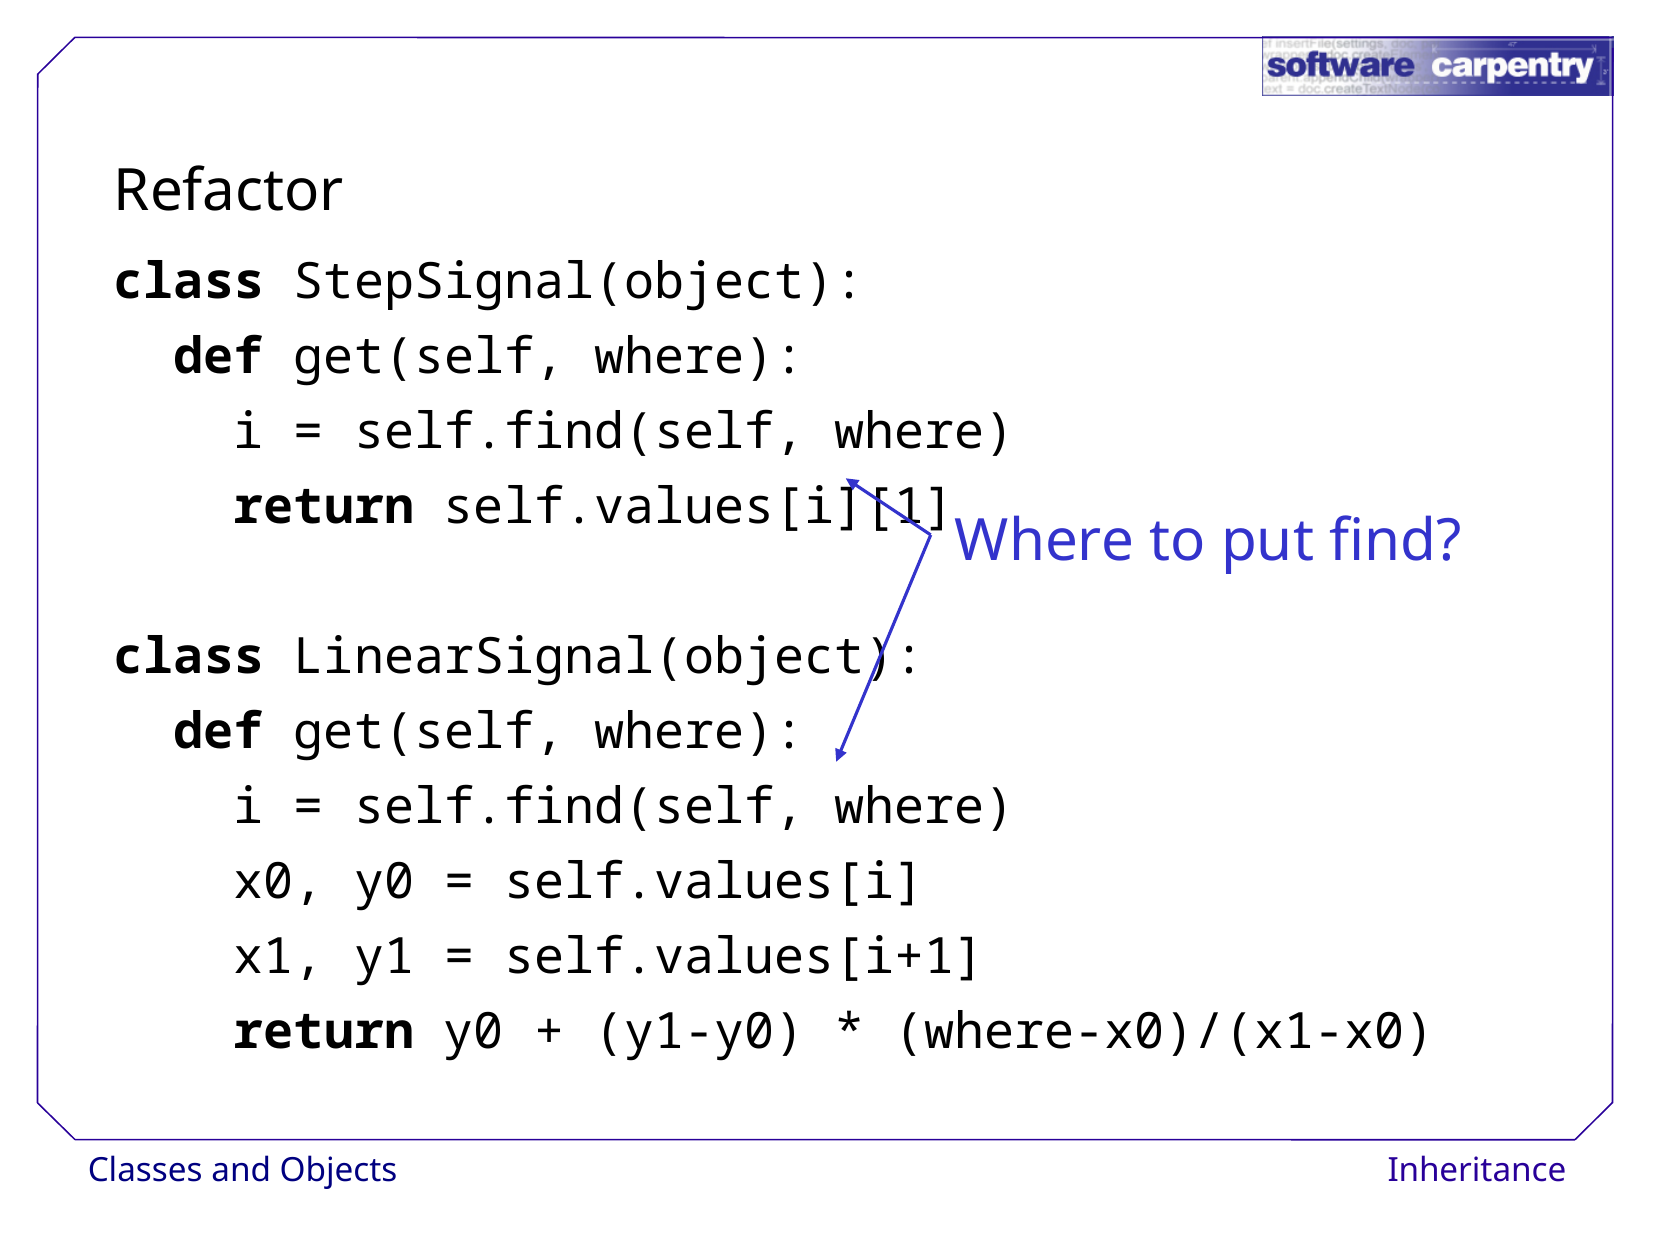

Refactor
class StepSignal(object):
 def get(self, where):
 i = self.find(self, where)
 return self.values[i][1]
class LinearSignal(object):
 def get(self, where):
 i = self.find(self, where)
 x0, y0 = self.values[i]
 x1, y1 = self.values[i+1]
 return y0 + (y1-y0) * (where-x0)/(x1-x0)
Where to put find?